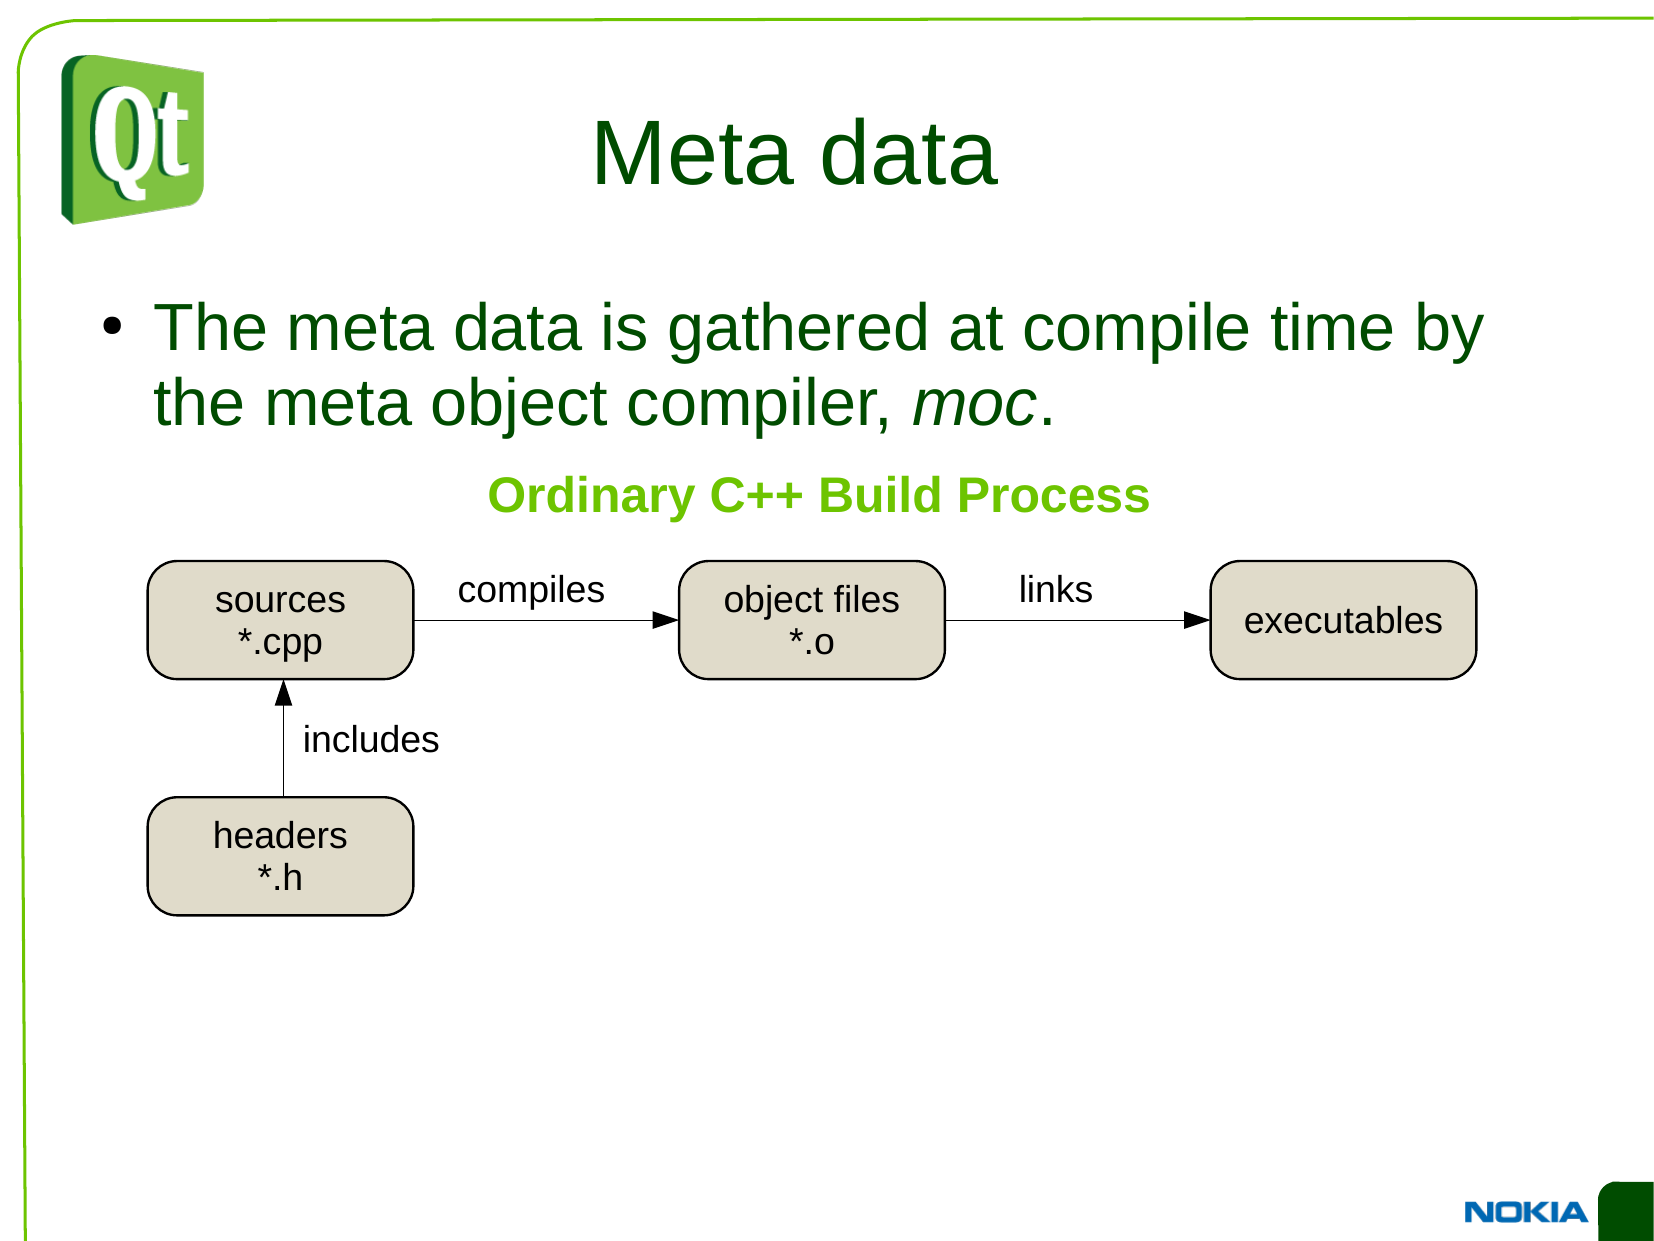

# Meta data
The meta data is gathered at compile time by the meta object compiler, moc.
Ordinary C++ Build Process
sources
*.cpp
compiles
object files
*.o
links
executables
includes
headers
*.h